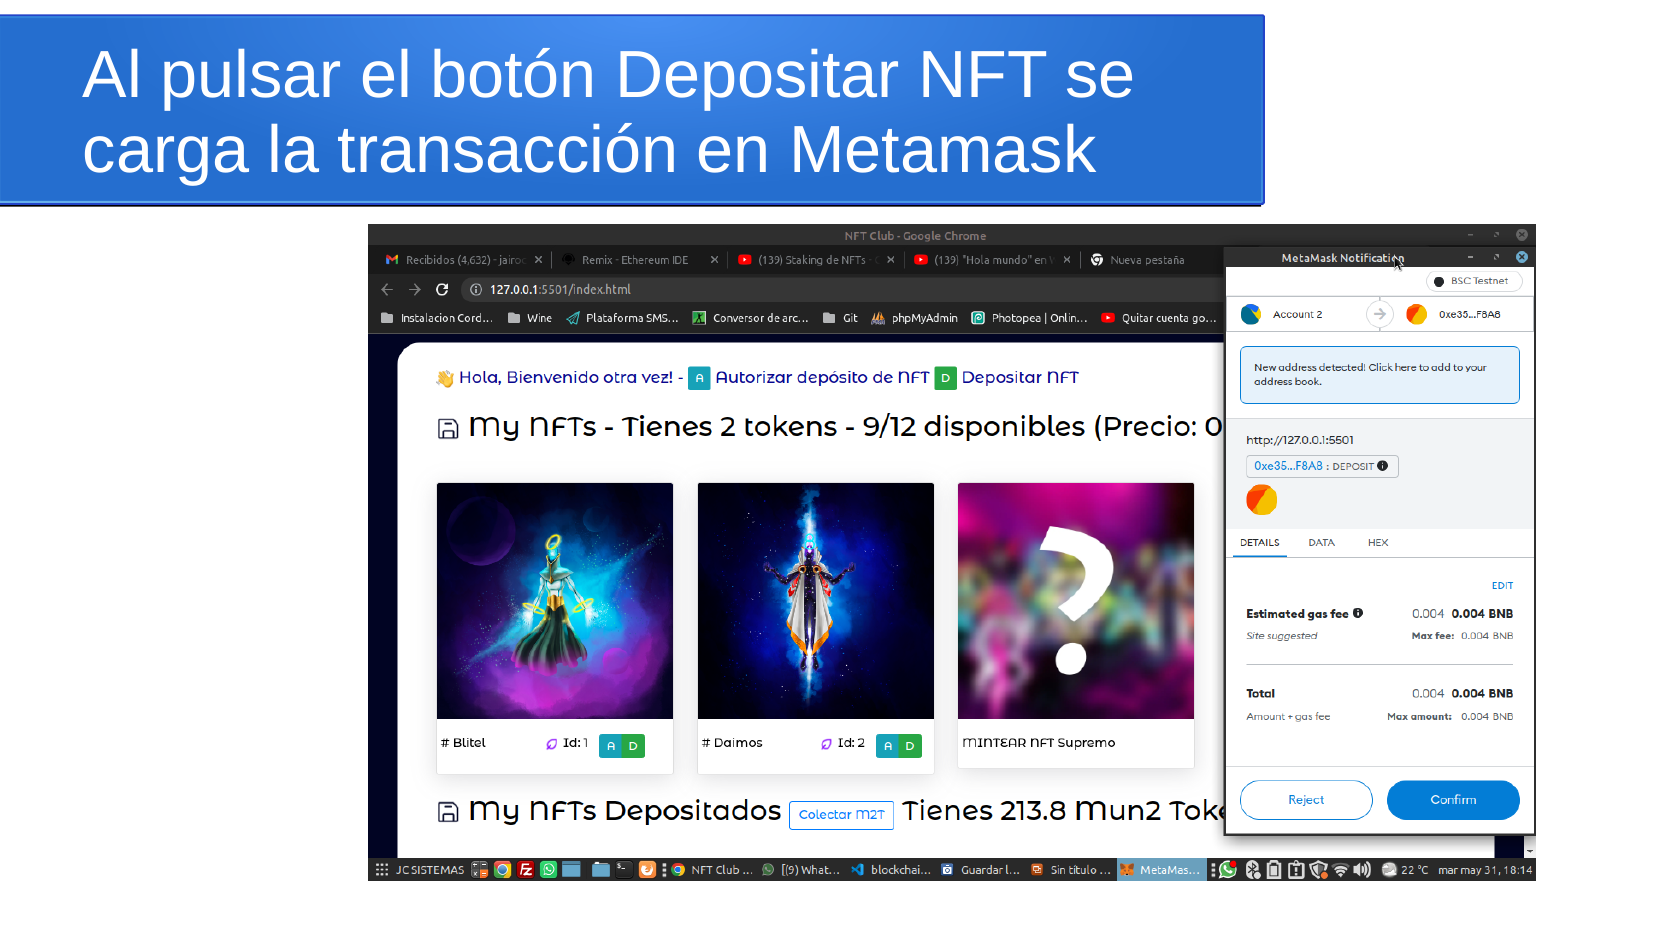

# Al pulsar el botón Depositar NFT se carga la transacción en Metamask